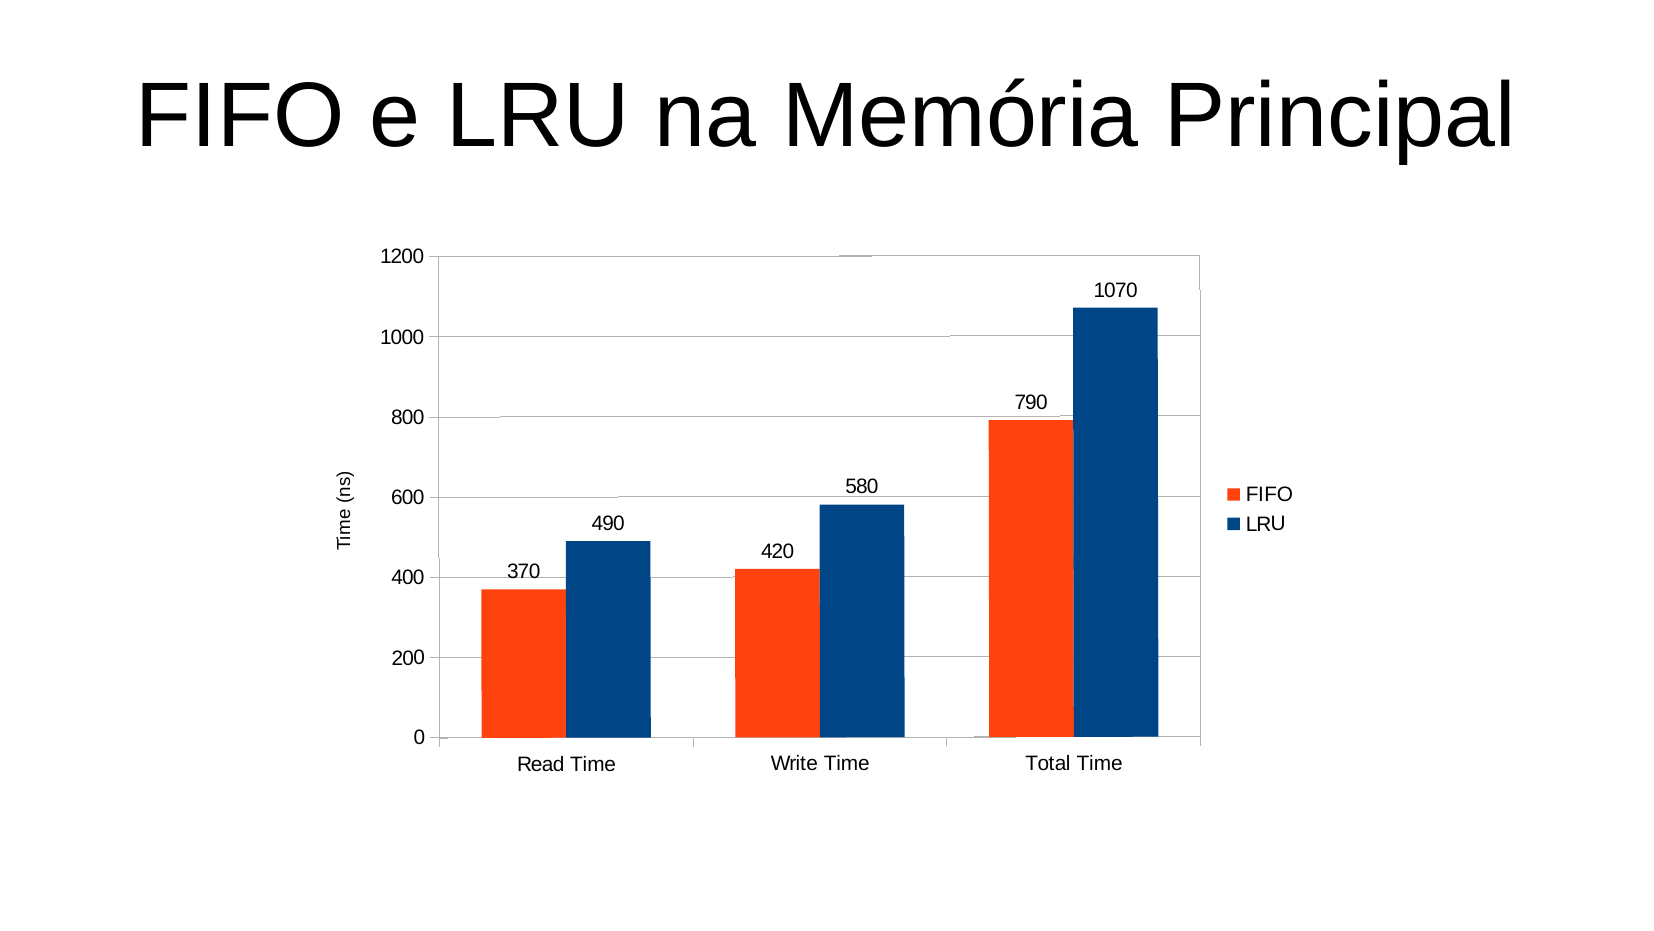

# FIFO e LRU na Memória Principal
### Chart
| Category | FIFO | LRU |
|---|---|---|
| Read Time | 370.0 | 490.0 |
| Write Time | 420.0 | 580.0 |
| Total Time | 790.0 | 1070.0 |